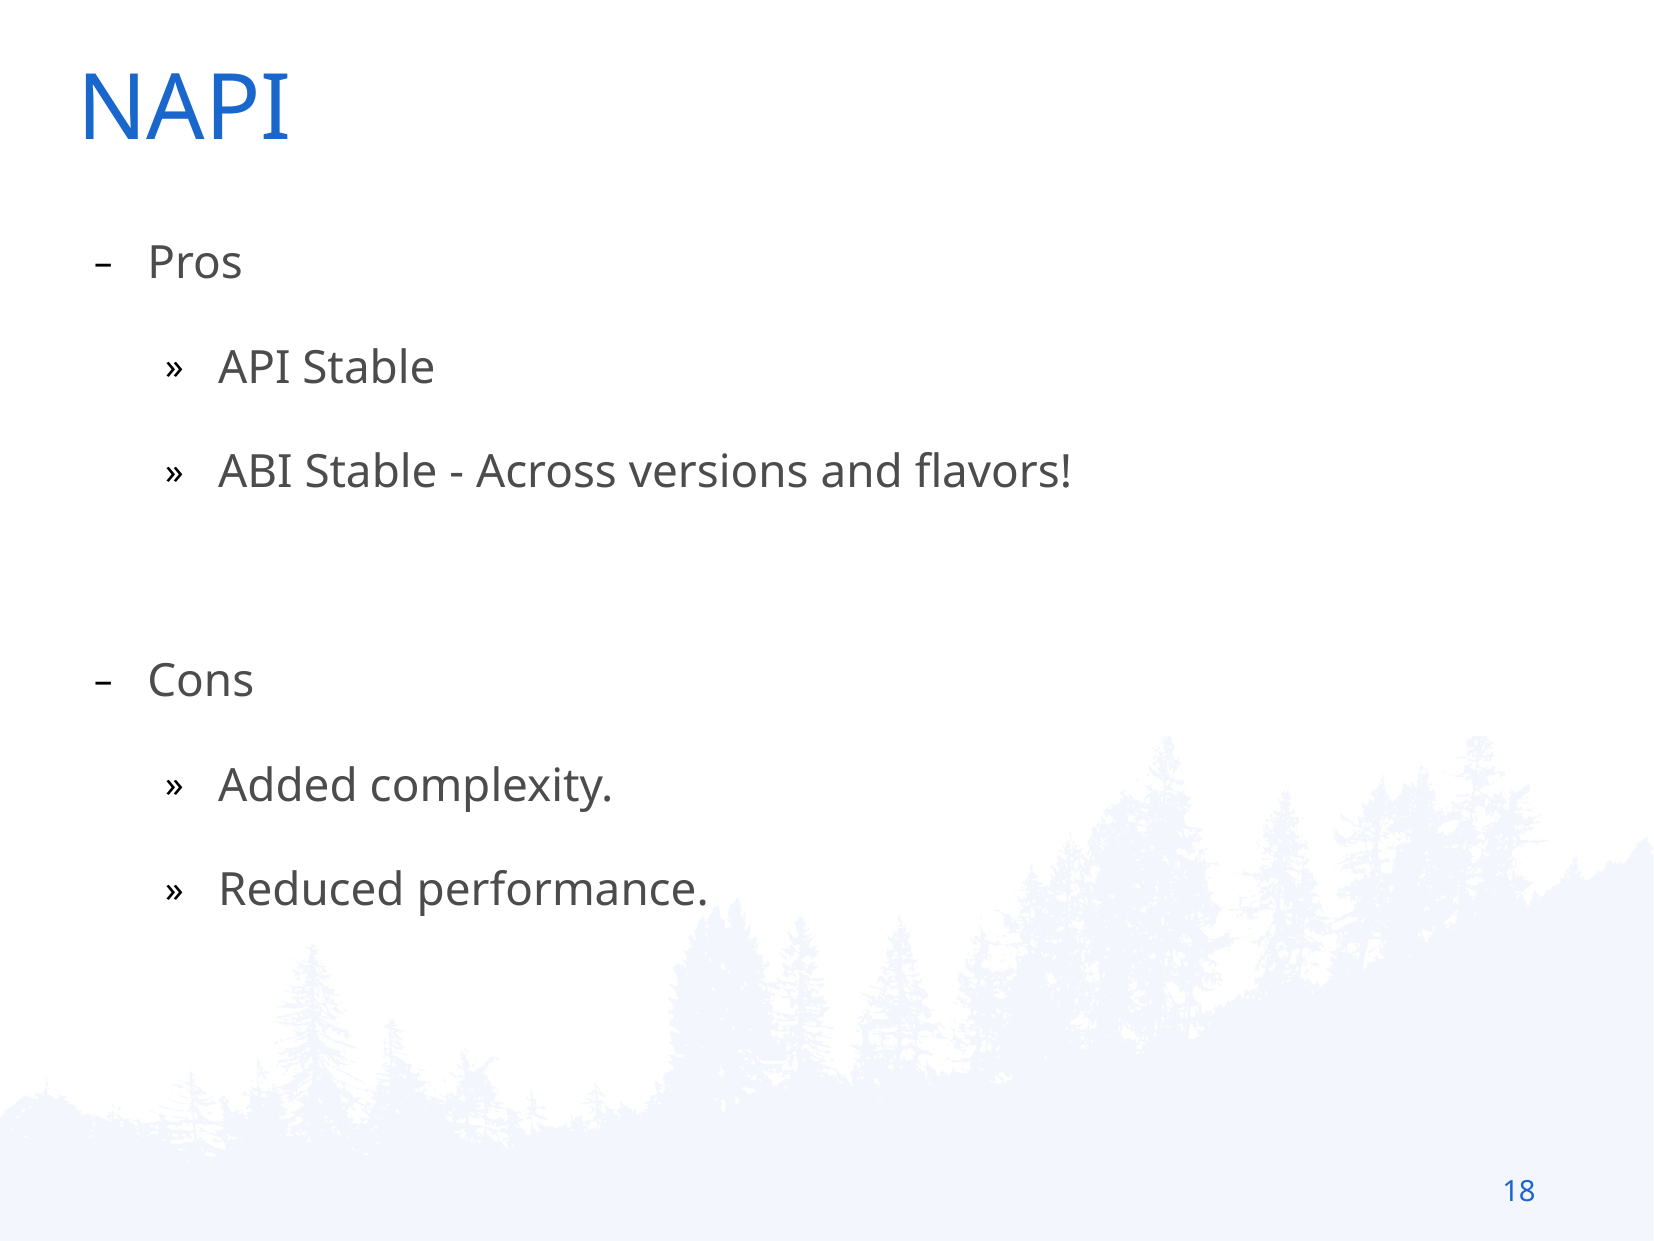

NAPI
# Pros
API Stable
ABI Stable - Across versions and flavors!
Cons
Added complexity.
Reduced performance.
18